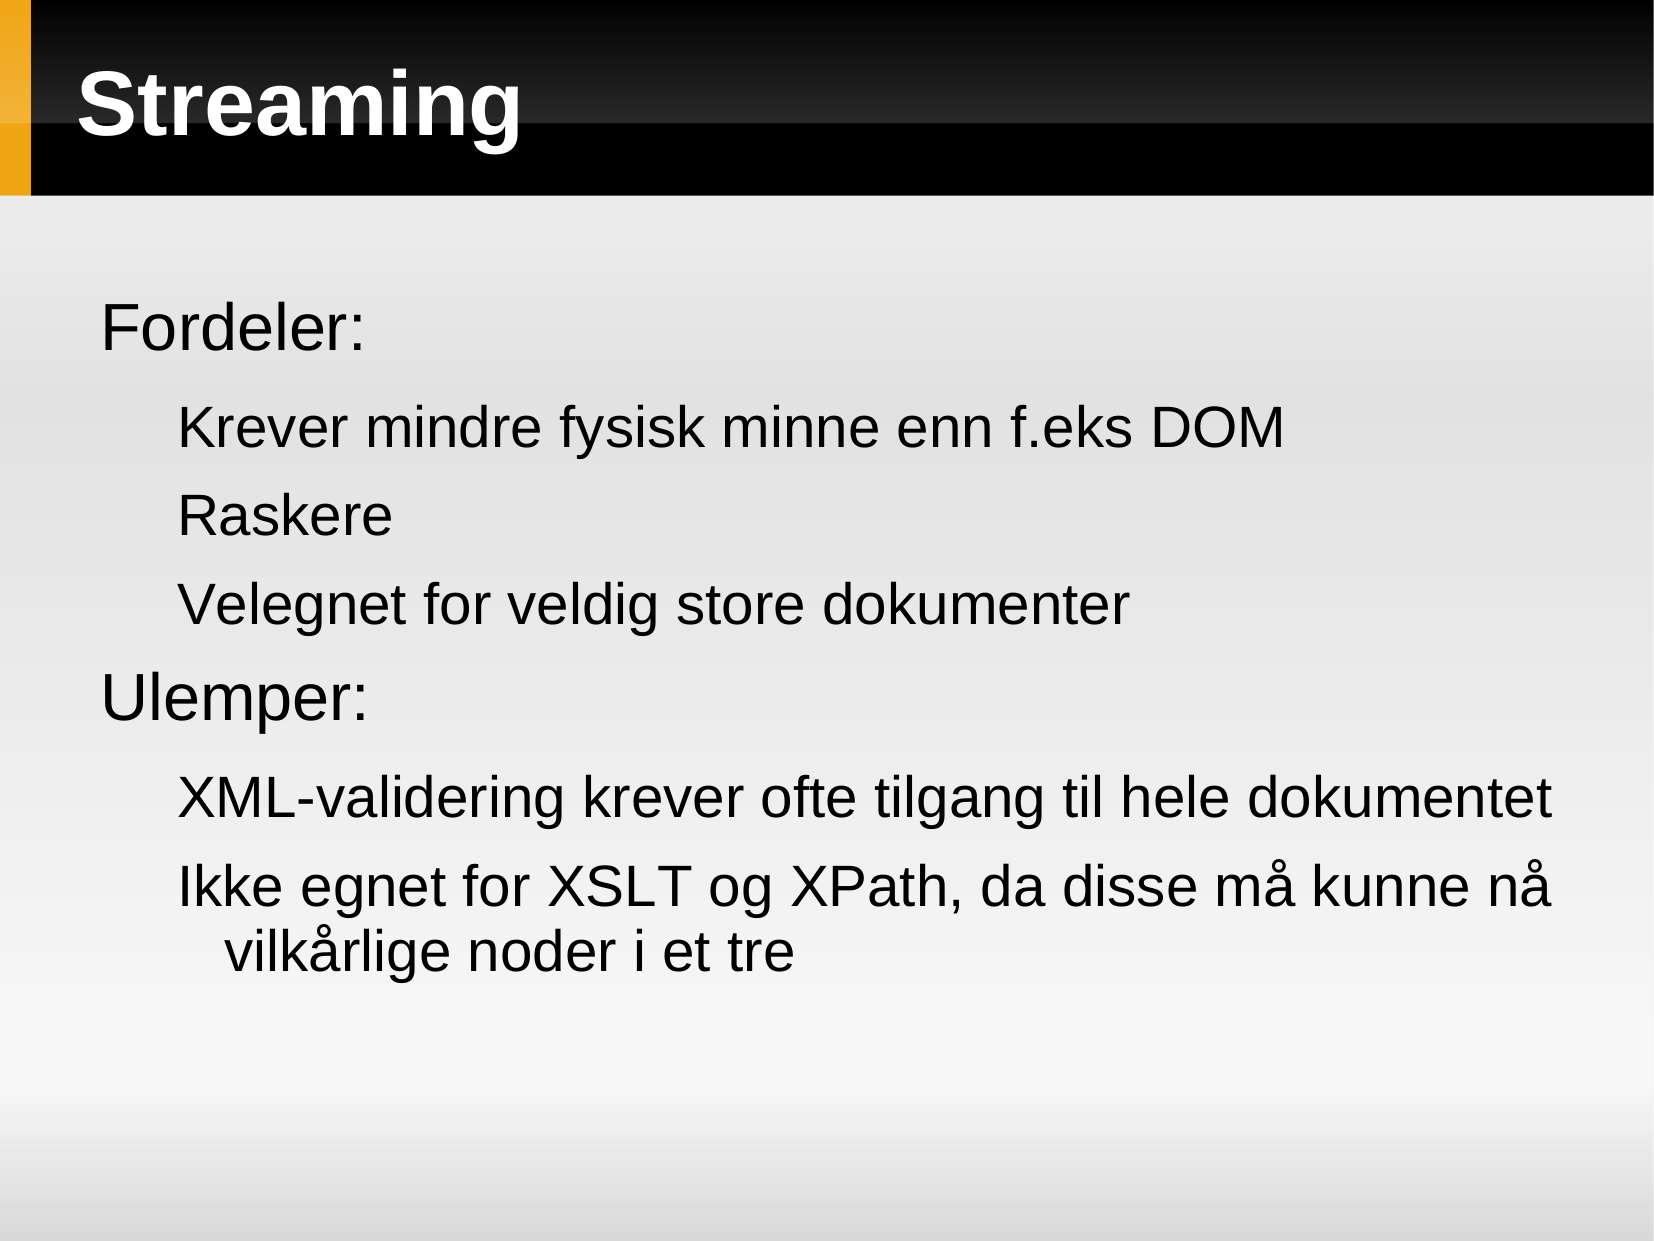

# Streaming
Fordeler:
Krever mindre fysisk minne enn f.eks DOM
Raskere
Velegnet for veldig store dokumenter
Ulemper:
XML-validering krever ofte tilgang til hele dokumentet
Ikke egnet for XSLT og XPath, da disse må kunne nå vilkårlige noder i et tre